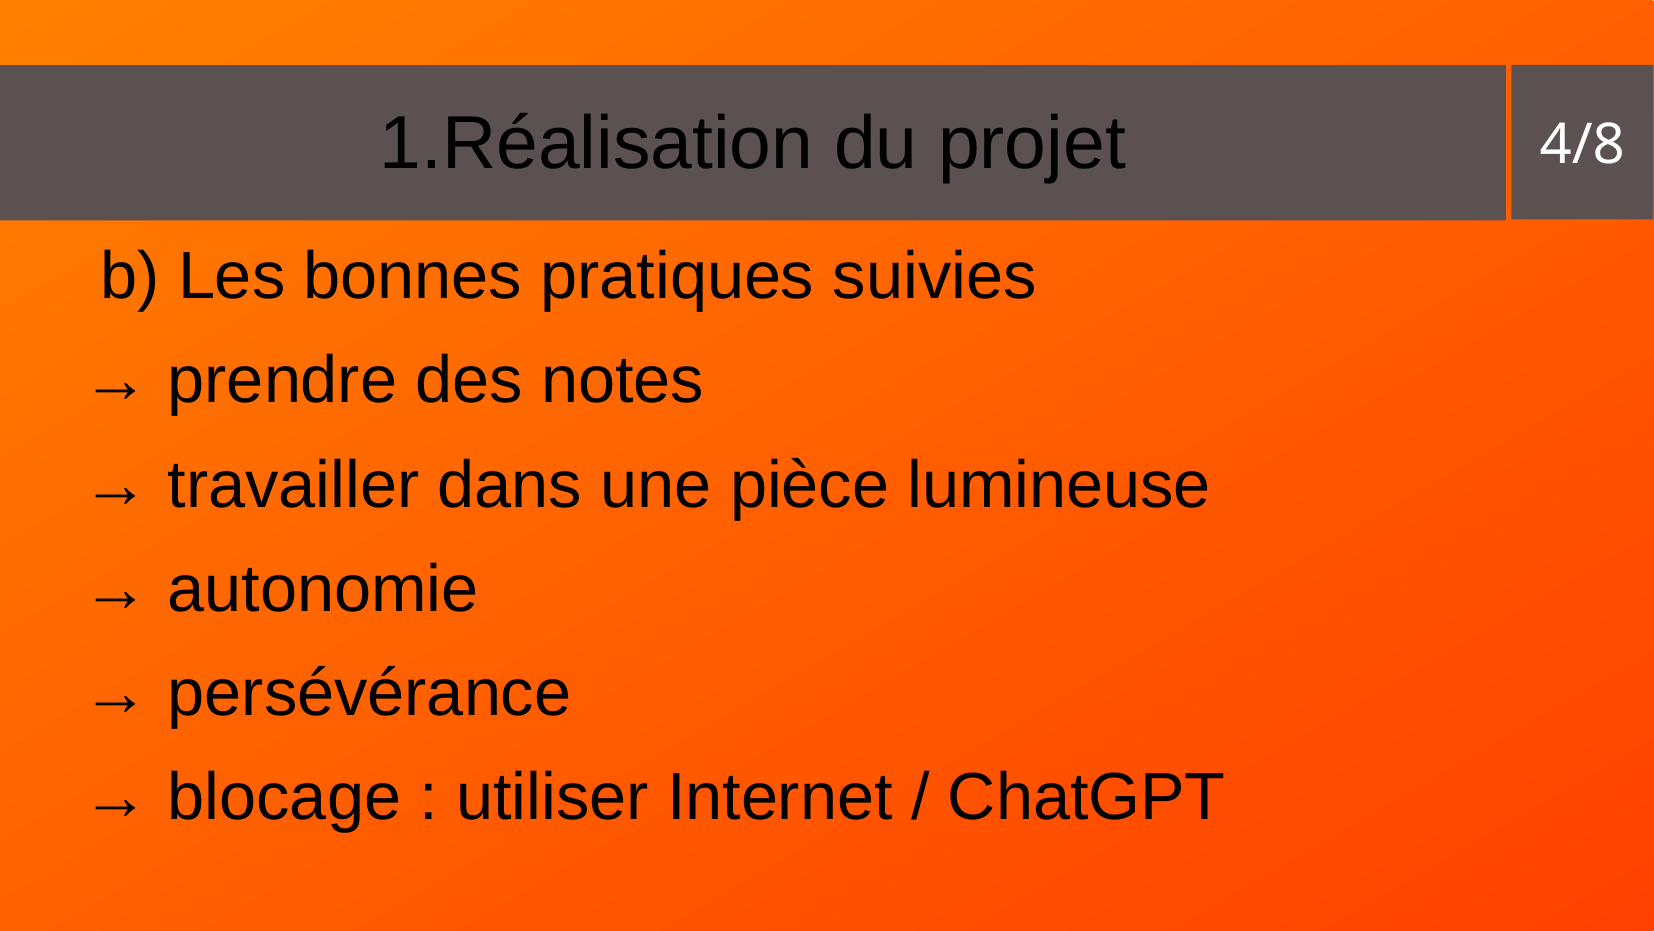

Réalisation du projet
4/8
# Les bonnes pratiques suivies
→ prendre des notes
→ travailler dans une pièce lumineuse
→ autonomie
→ persévérance
→ blocage : utiliser Internet / ChatGPT